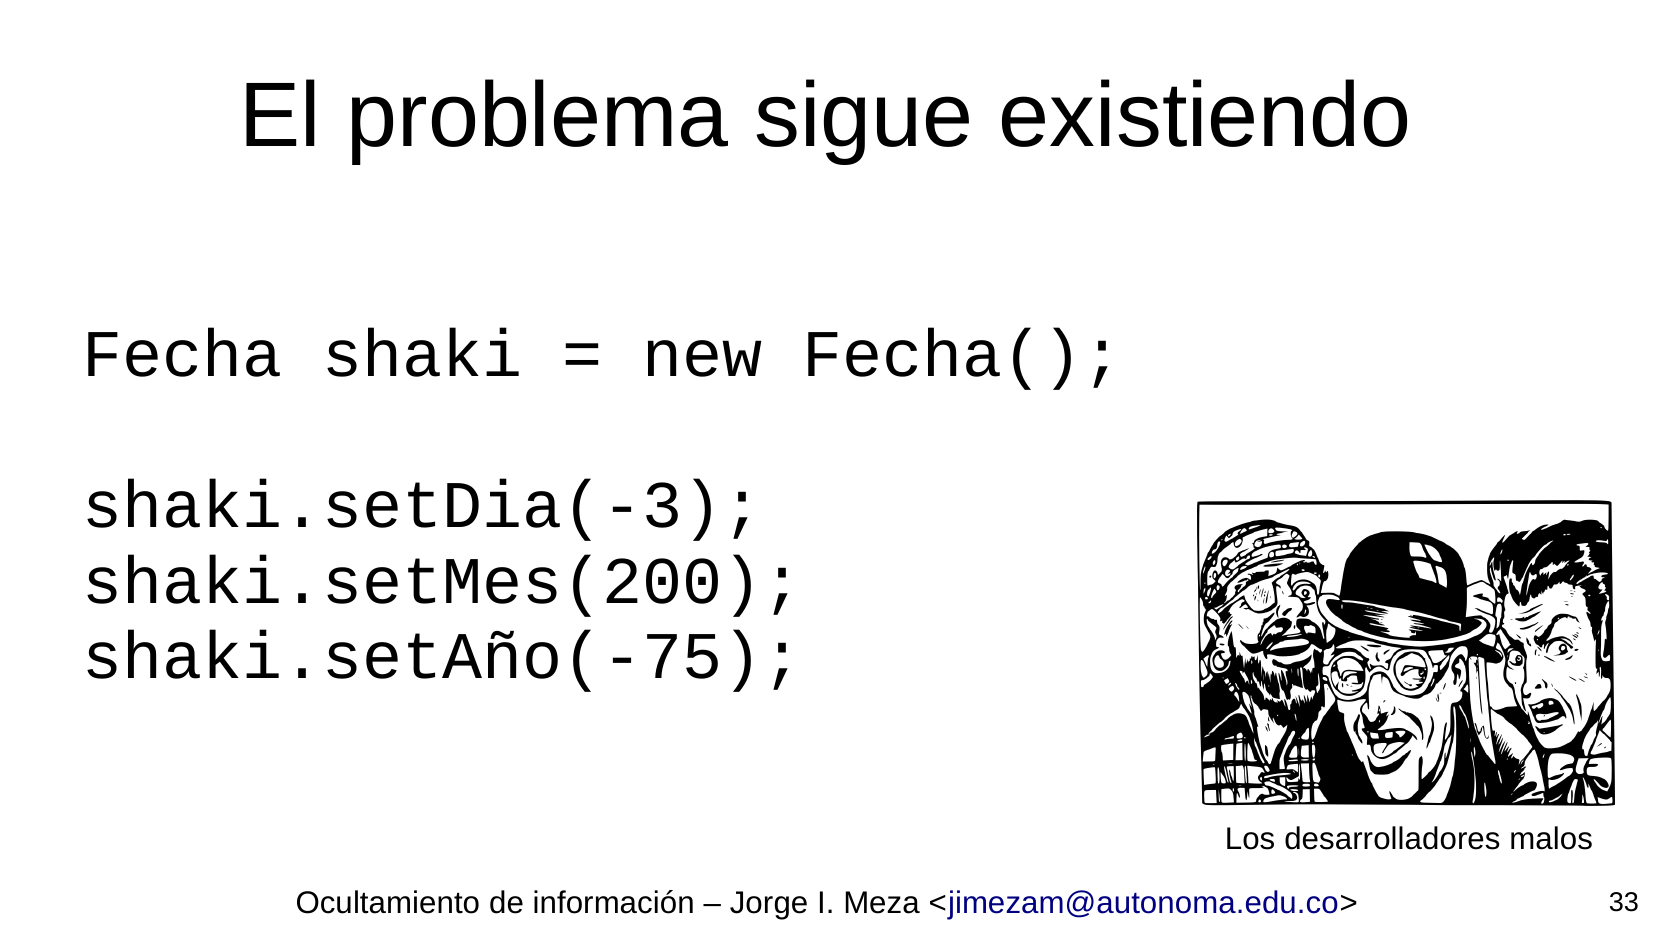

# El problema sigue existiendo
Fecha shaki = new Fecha();
shaki.setDia(-3);
shaki.setMes(200);
shaki.setAño(-75);
Los desarrolladores malos